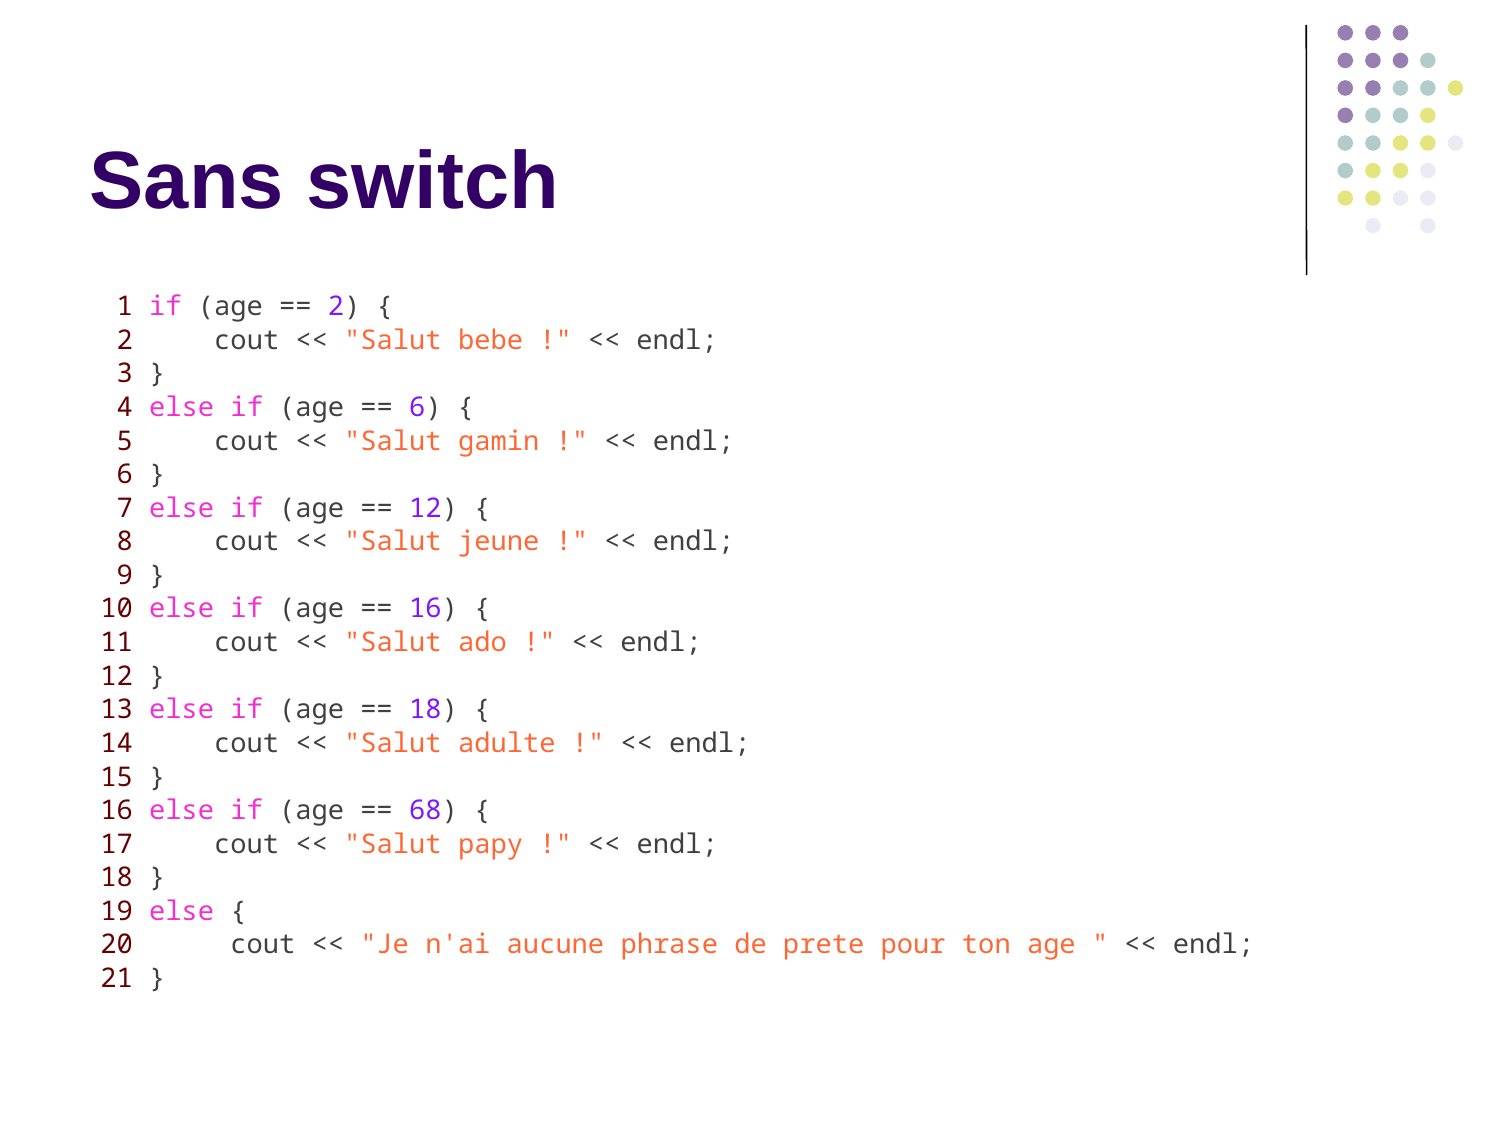

# Sans switch
 1 if (age == 2) {
 2 cout << "Salut bebe !" << endl;
 3 }
 4 else if (age == 6) {
 5 cout << "Salut gamin !" << endl;
 6 }
 7 else if (age == 12) {
 8 cout << "Salut jeune !" << endl;
 9 }
10 else if (age == 16) {
11 cout << "Salut ado !" << endl;
12 }
13 else if (age == 18) {
14 cout << "Salut adulte !" << endl;
15 }
16 else if (age == 68) {
17 cout << "Salut papy !" << endl;
18 }
19 else {
20 cout << "Je n'ai aucune phrase de prete pour ton age " << endl;
21 }